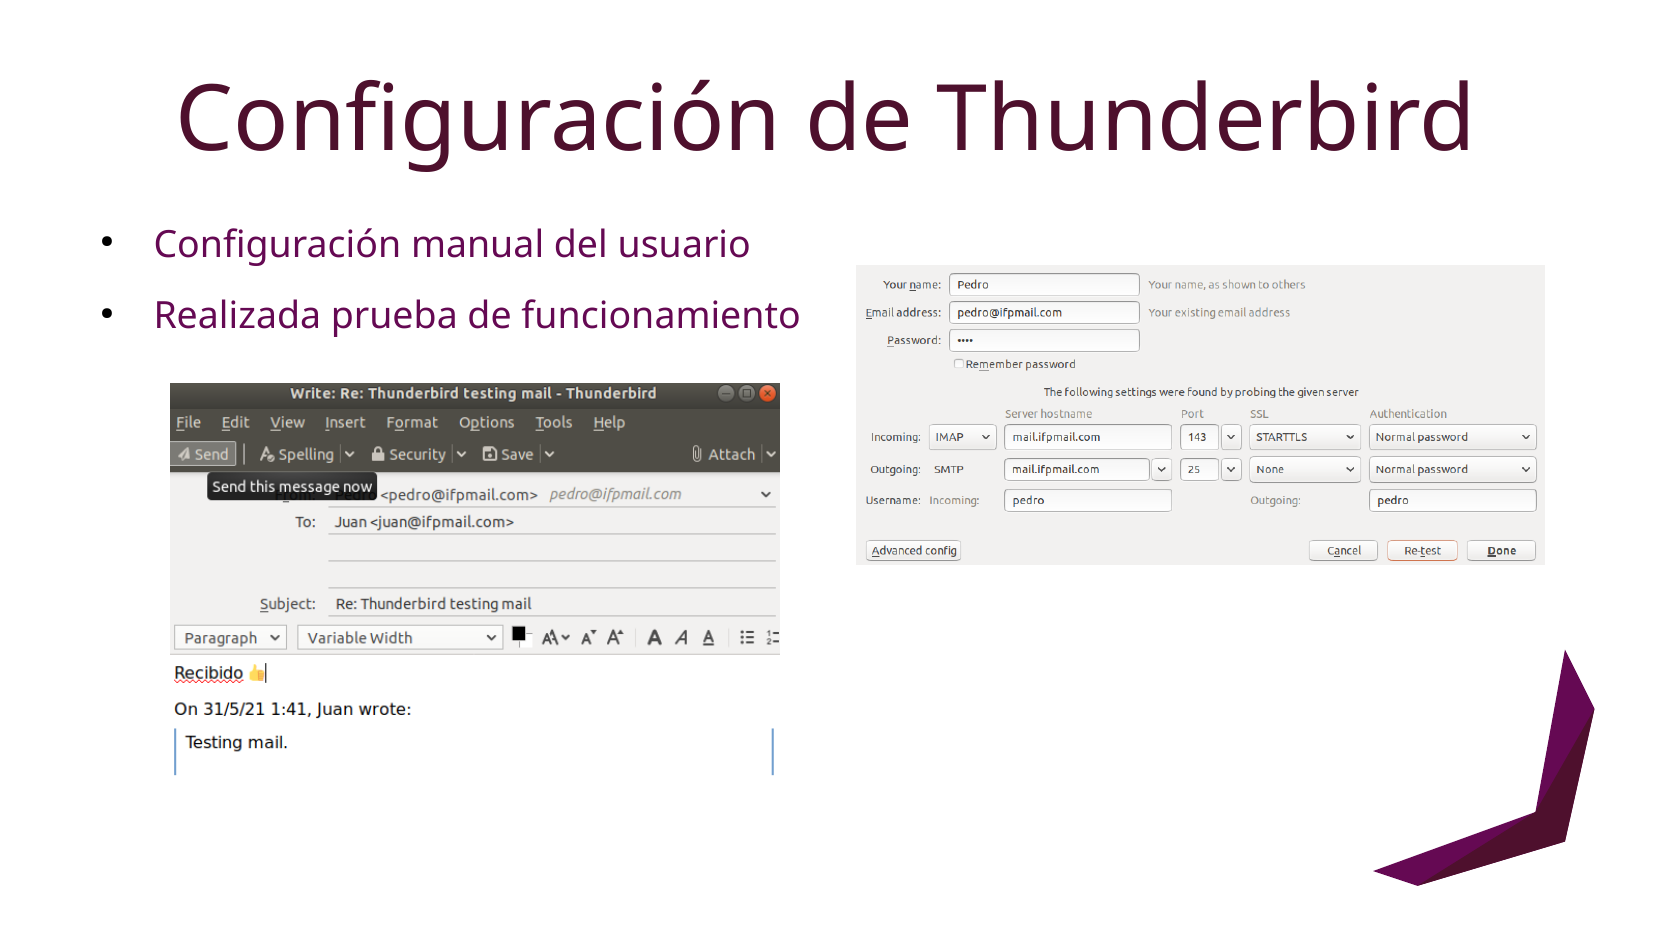

# Configuración de Thunderbird
Configuración manual del usuario
Realizada prueba de funcionamiento